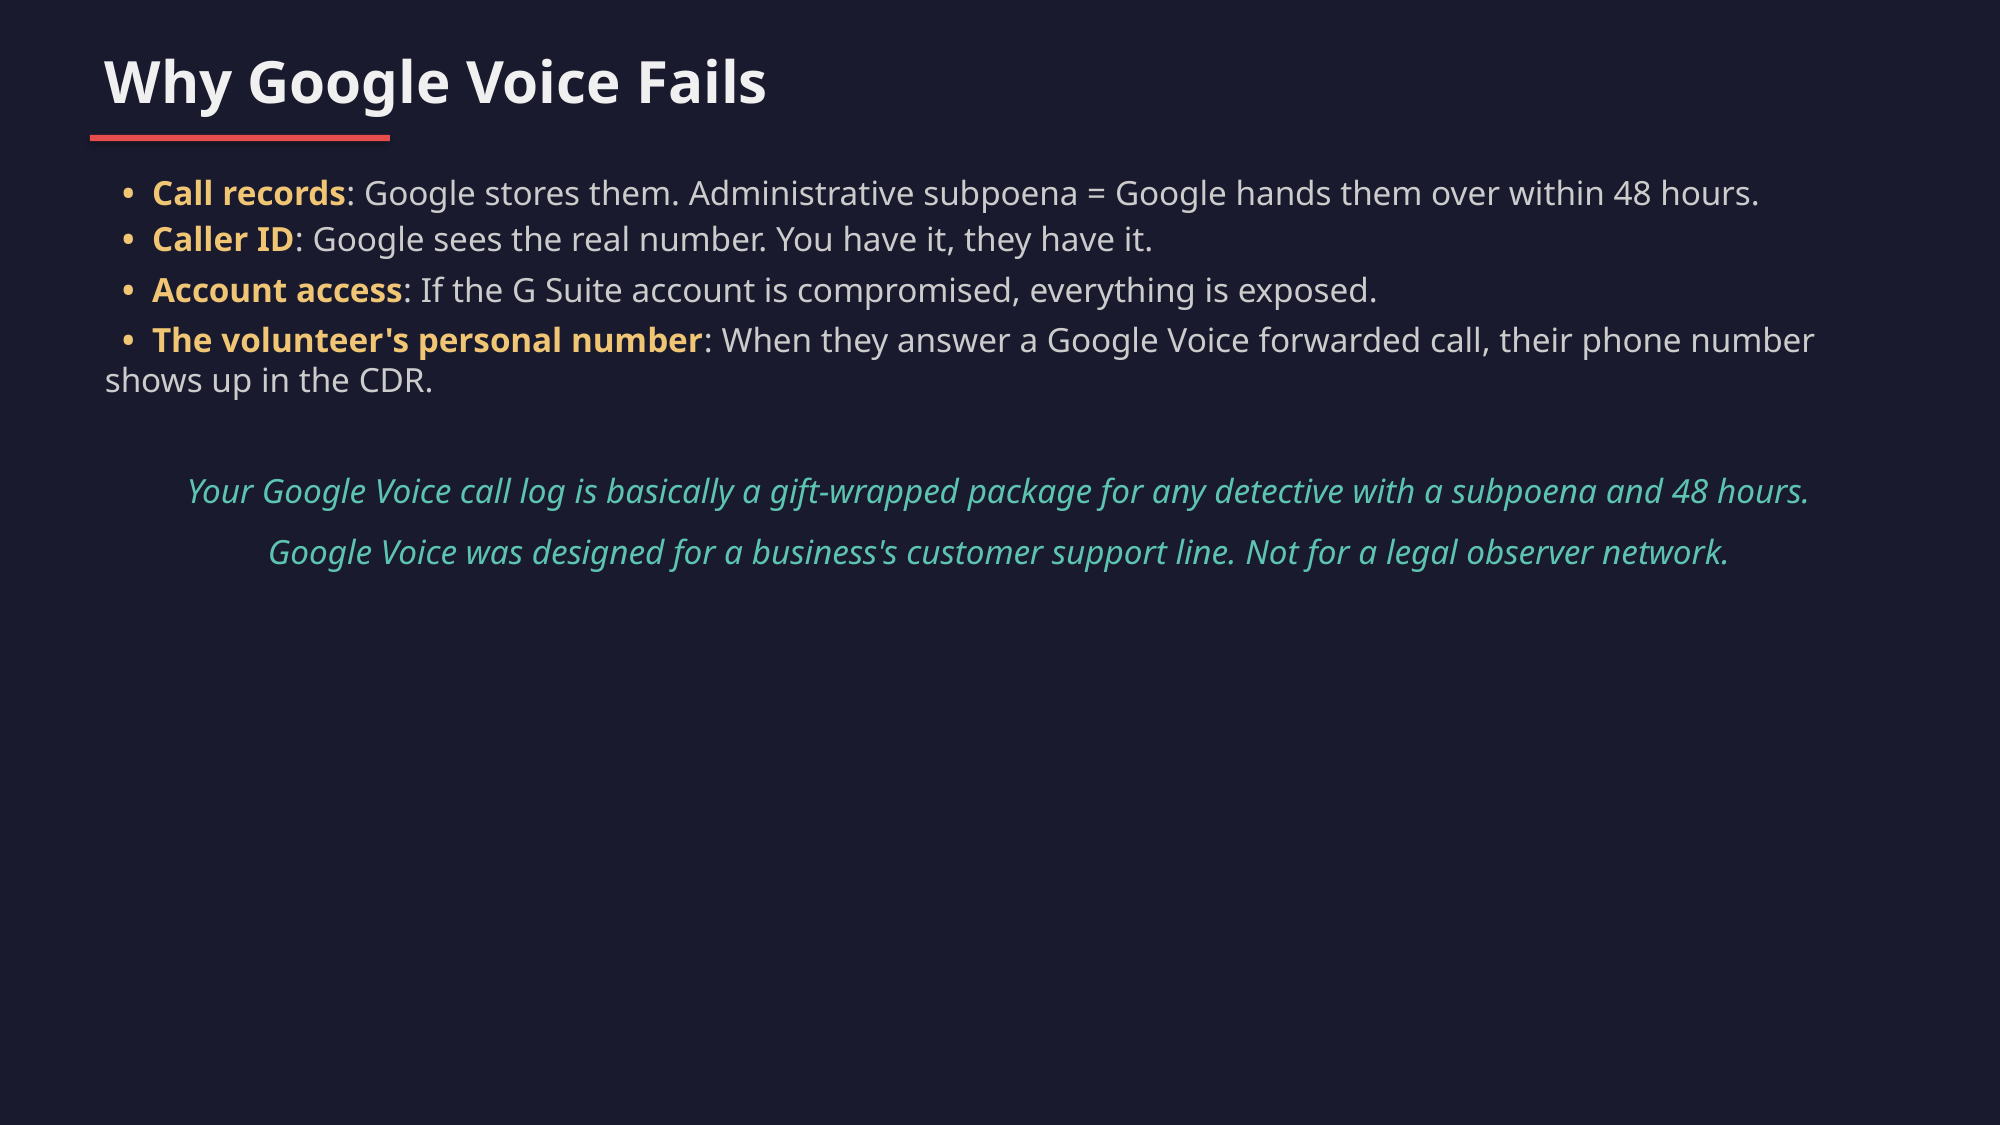

Why Google Voice Fails
 • Call records: Google stores them. Administrative subpoena = Google hands them over within 48 hours.
 • Caller ID: Google sees the real number. You have it, they have it.
 • Account access: If the G Suite account is compromised, everything is exposed.
 • The volunteer's personal number: When they answer a Google Voice forwarded call, their phone number shows up in the CDR.
Your Google Voice call log is basically a gift-wrapped package for any detective with a subpoena and 48 hours.
Google Voice was designed for a business's customer support line. Not for a legal observer network.